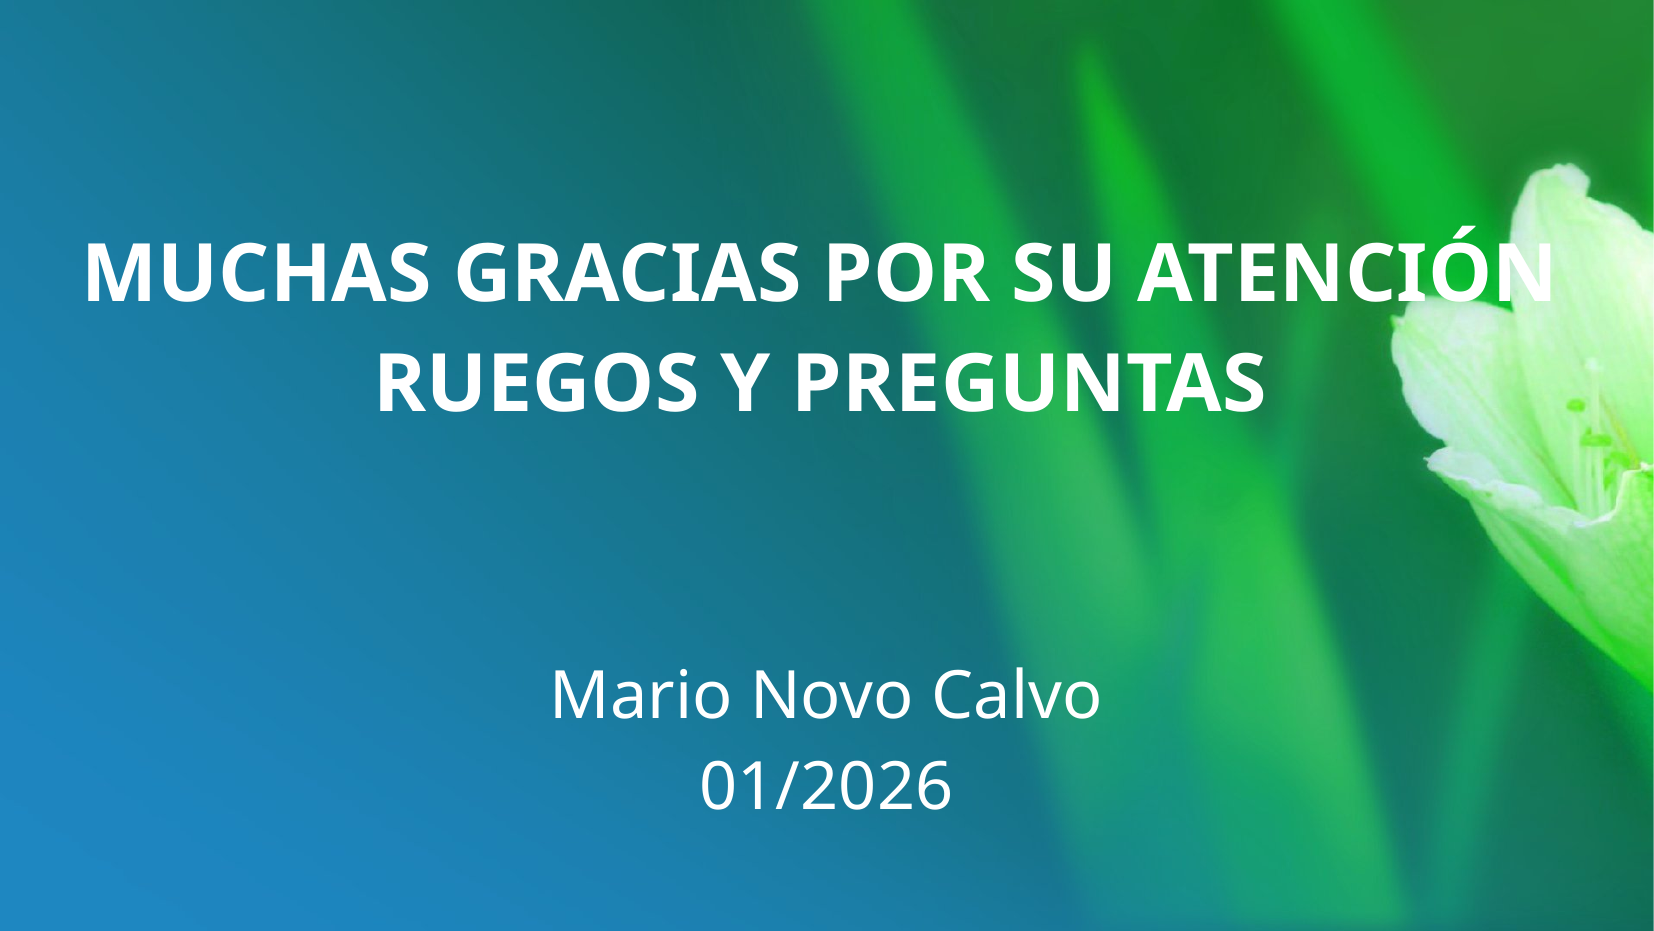

# MUCHAS GRACIAS POR SU ATENCIÓN RUEGOS Y PREGUNTAS
Mario Novo Calvo
01/2026